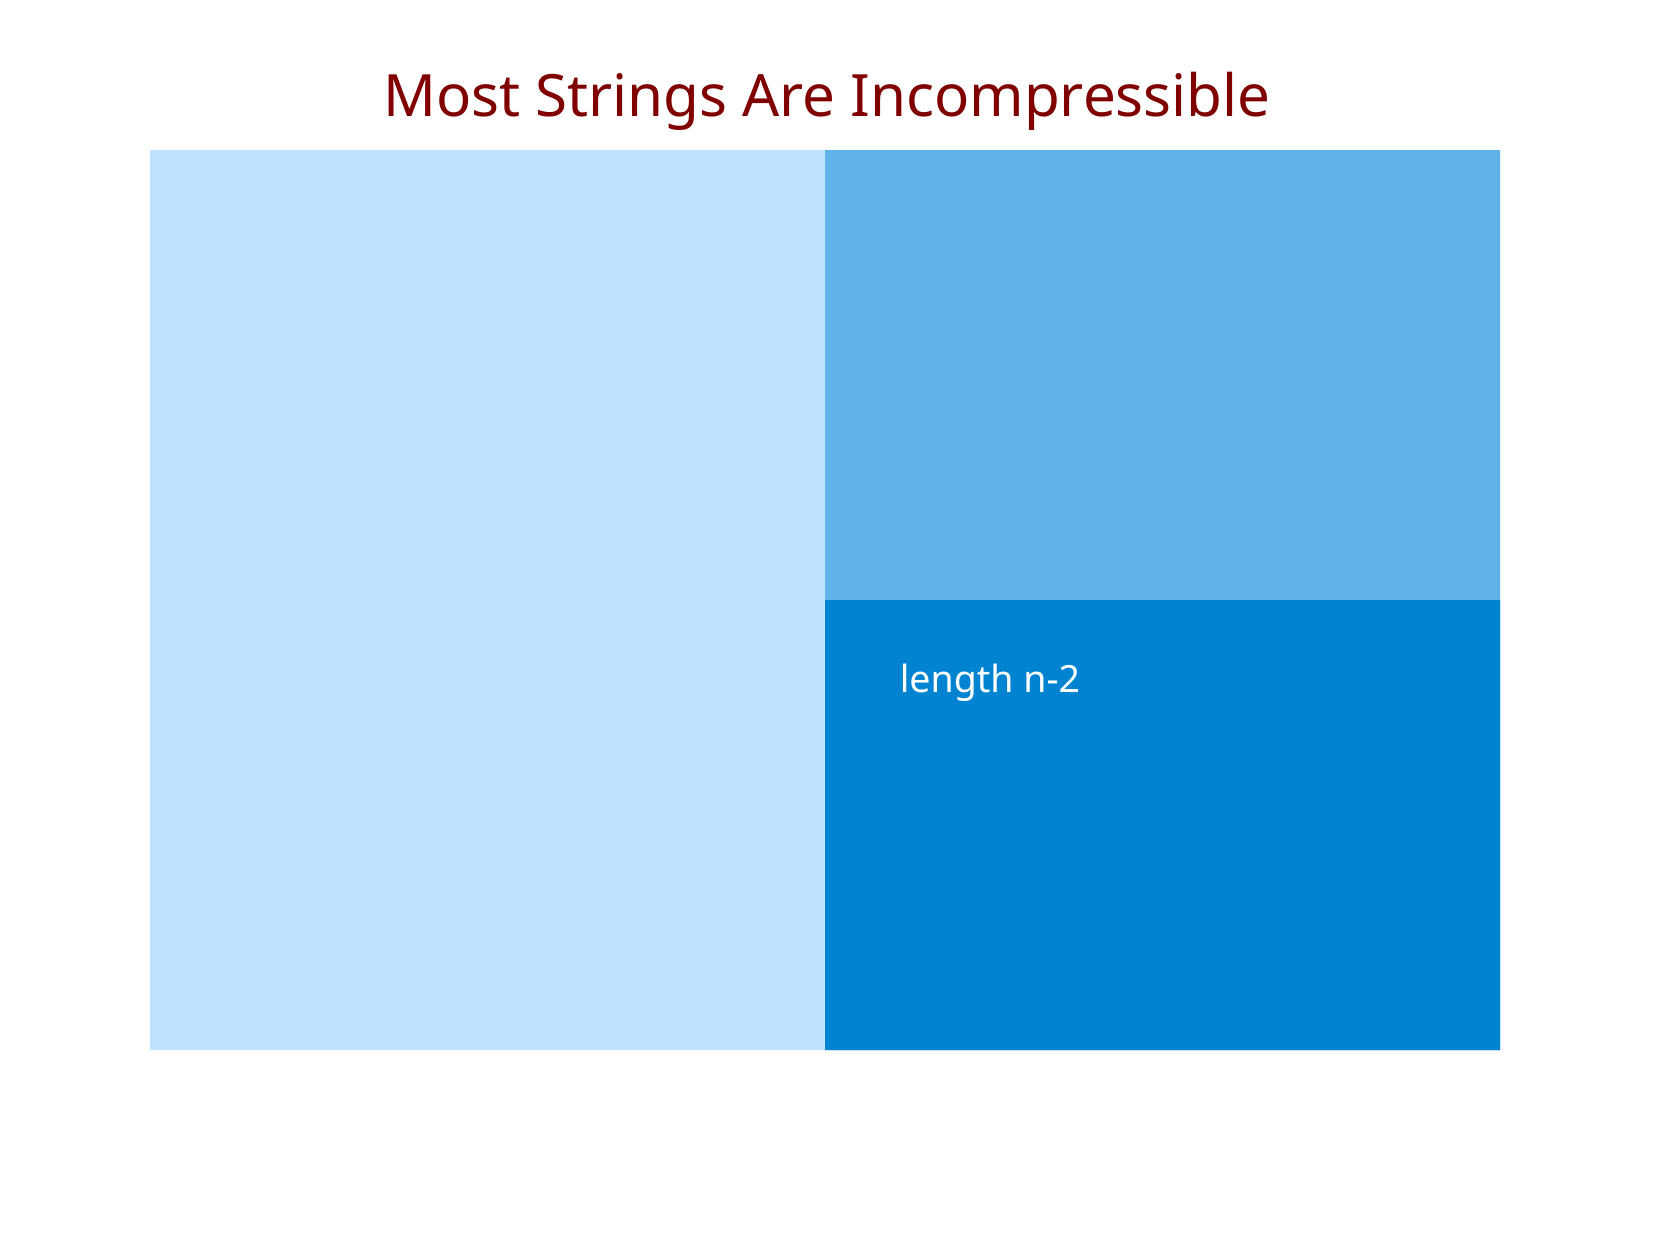

# Most Strings Are Incompressible
length n-2